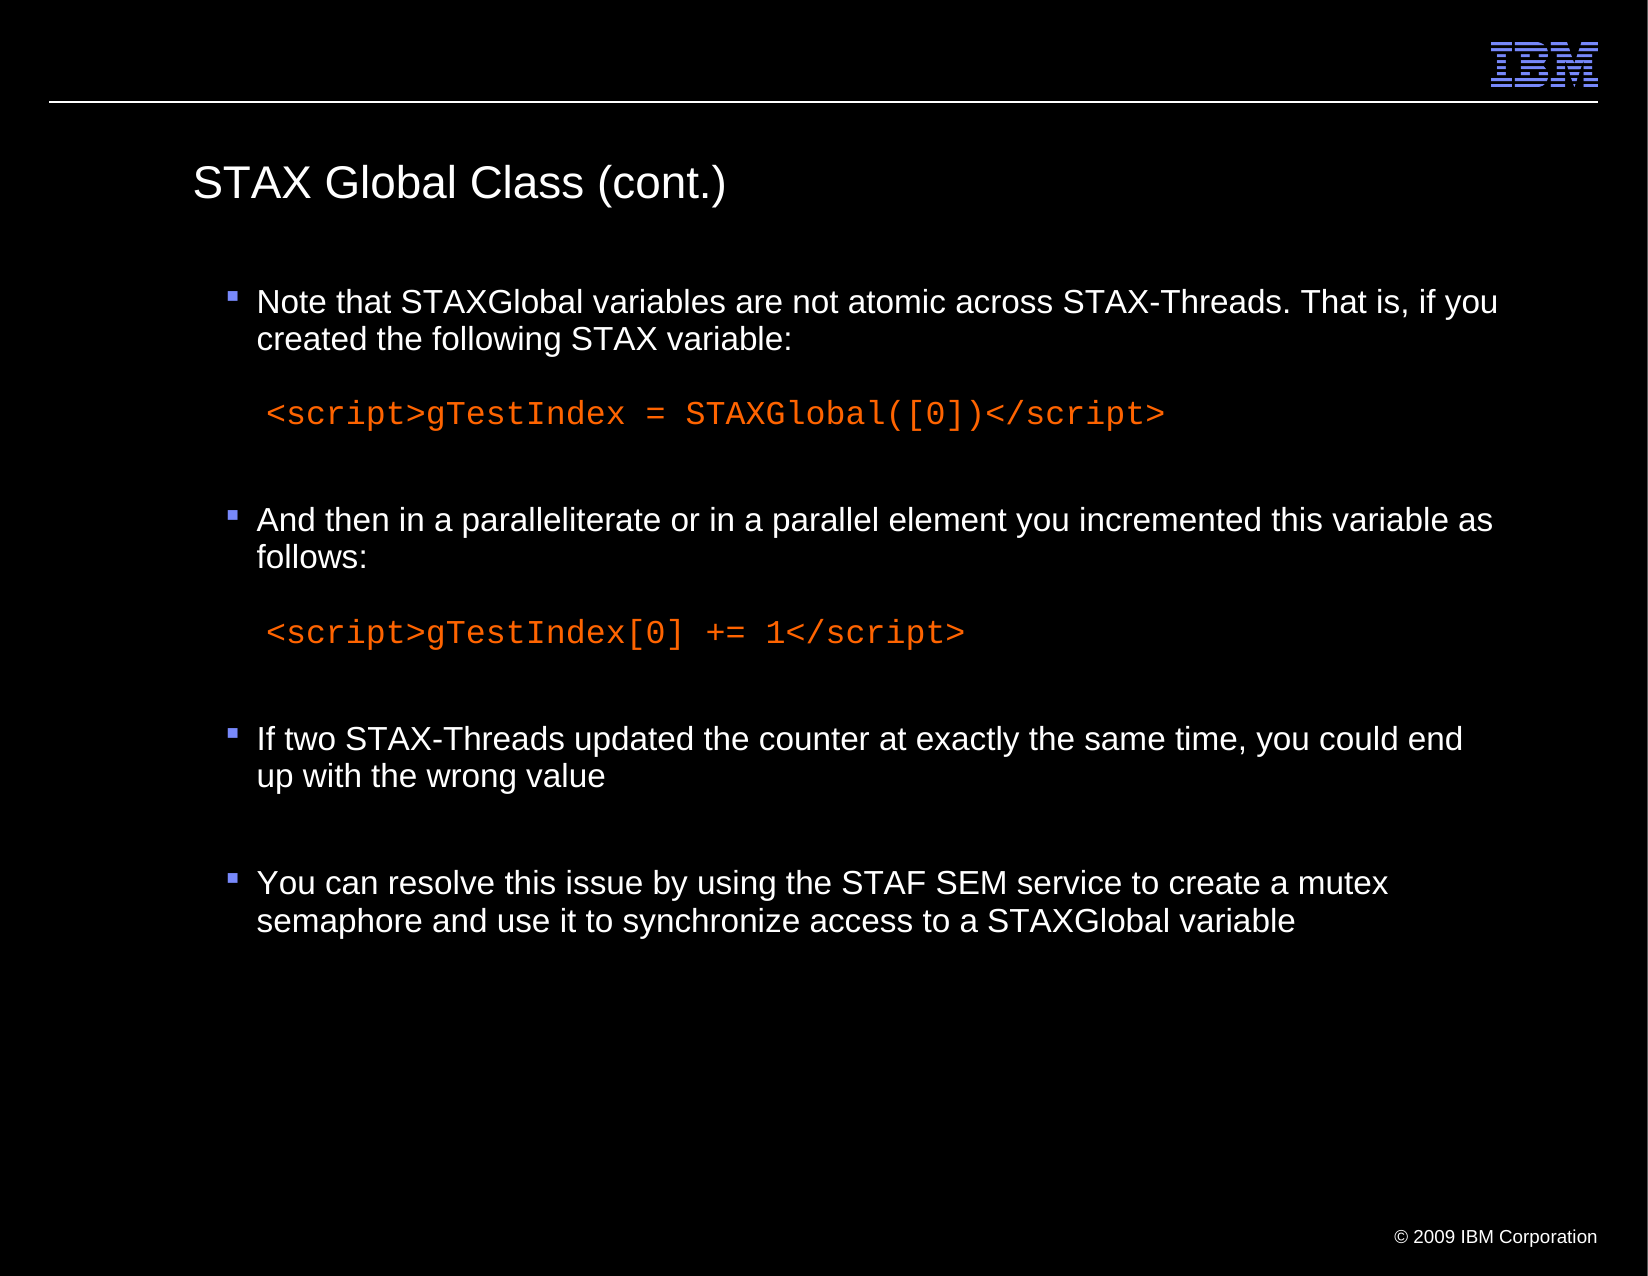

STAX Global Class (cont.)
# Note that STAXGlobal variables are not atomic across STAX-Threads. That is, if you created the following STAX variable: <script>gTestIndex = STAXGlobal([0])</script>
And then in a paralleliterate or in a parallel element you incremented this variable as follows:
 <script>gTestIndex[0] += 1</script>
If two STAX-Threads updated the counter at exactly the same time, you could end up with the wrong value
You can resolve this issue by using the STAF SEM service to create a mutex semaphore and use it to synchronize access to a STAXGlobal variable